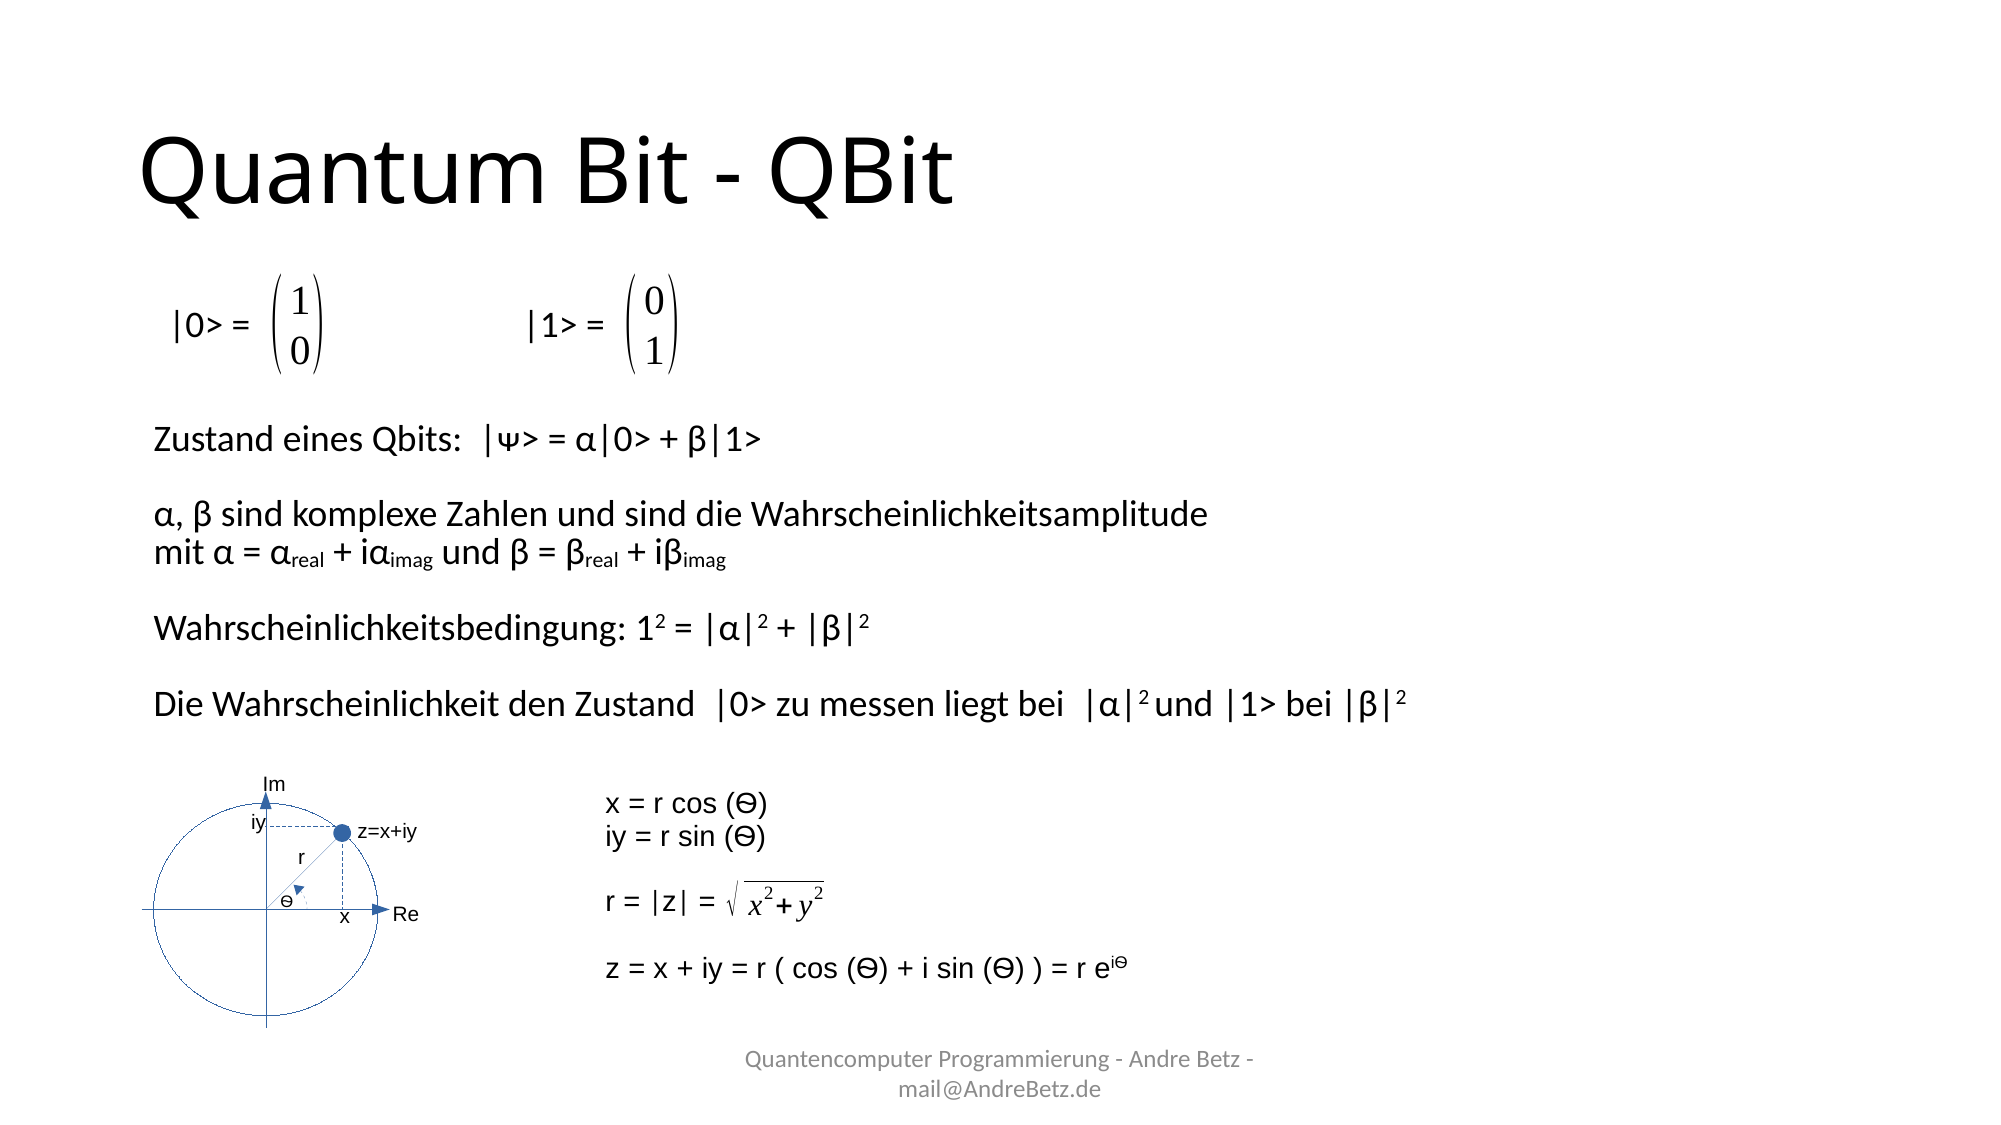

# Quantum Bit - QBit
|0> =
|1> =
Zustand eines Qbits: |ᴪ> = α|0> + β|1>
α, β sind komplexe Zahlen und sind die Wahrscheinlichkeitsamplitude
mit α = αreal + iαimag und β = βreal + iβimag
Wahrscheinlichkeitsbedingung: 12 = |α|2 + |β|2
Die Wahrscheinlichkeit den Zustand |0> zu messen liegt bei |α|2 und |1> bei |β|2
Im
iy
z=x+iy
r
Ѳ
Re
x
x = r cos (Ѳ)
iy = r sin (Ѳ)
r = |z| =
z = x + iy = r ( cos (Ѳ) + i sin (Ѳ) ) = r eiѲ
Quantencomputer Programmierung - Andre Betz - mail@AndreBetz.de